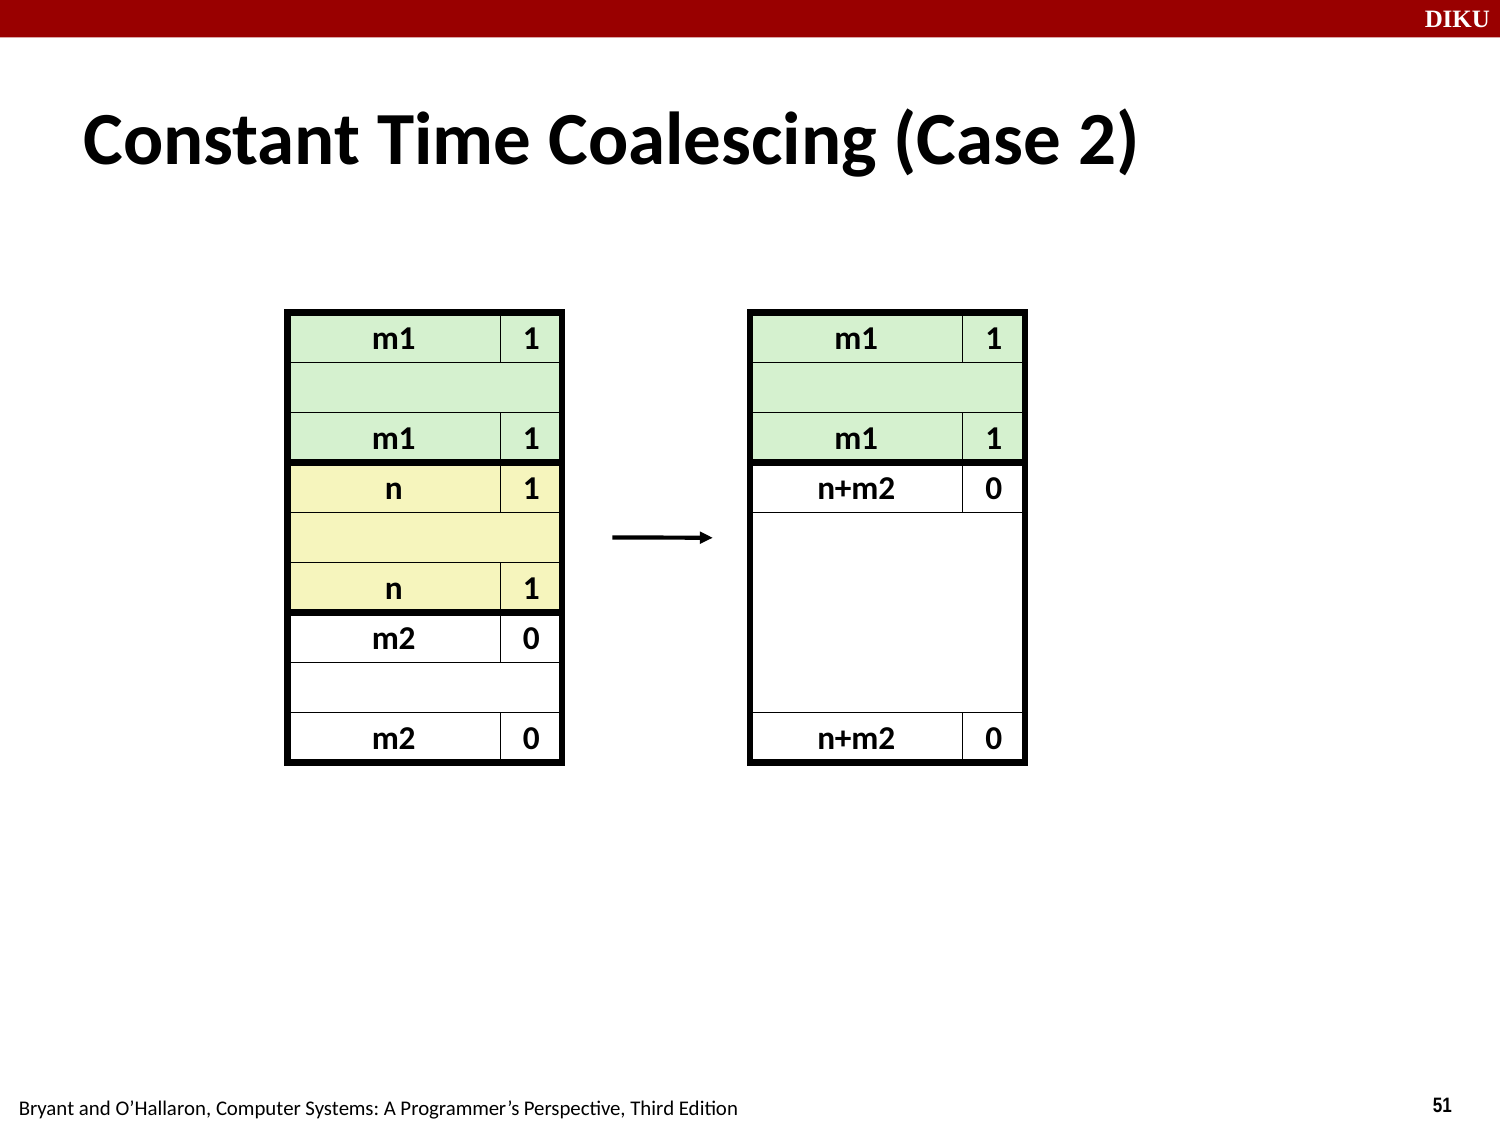

Constant Time Coalescing (Case 2)
m1
1
m1
1
m1
1
m1
1
n
1
n+m2
0
n
1
m2
0
m2
0
n+m2
0